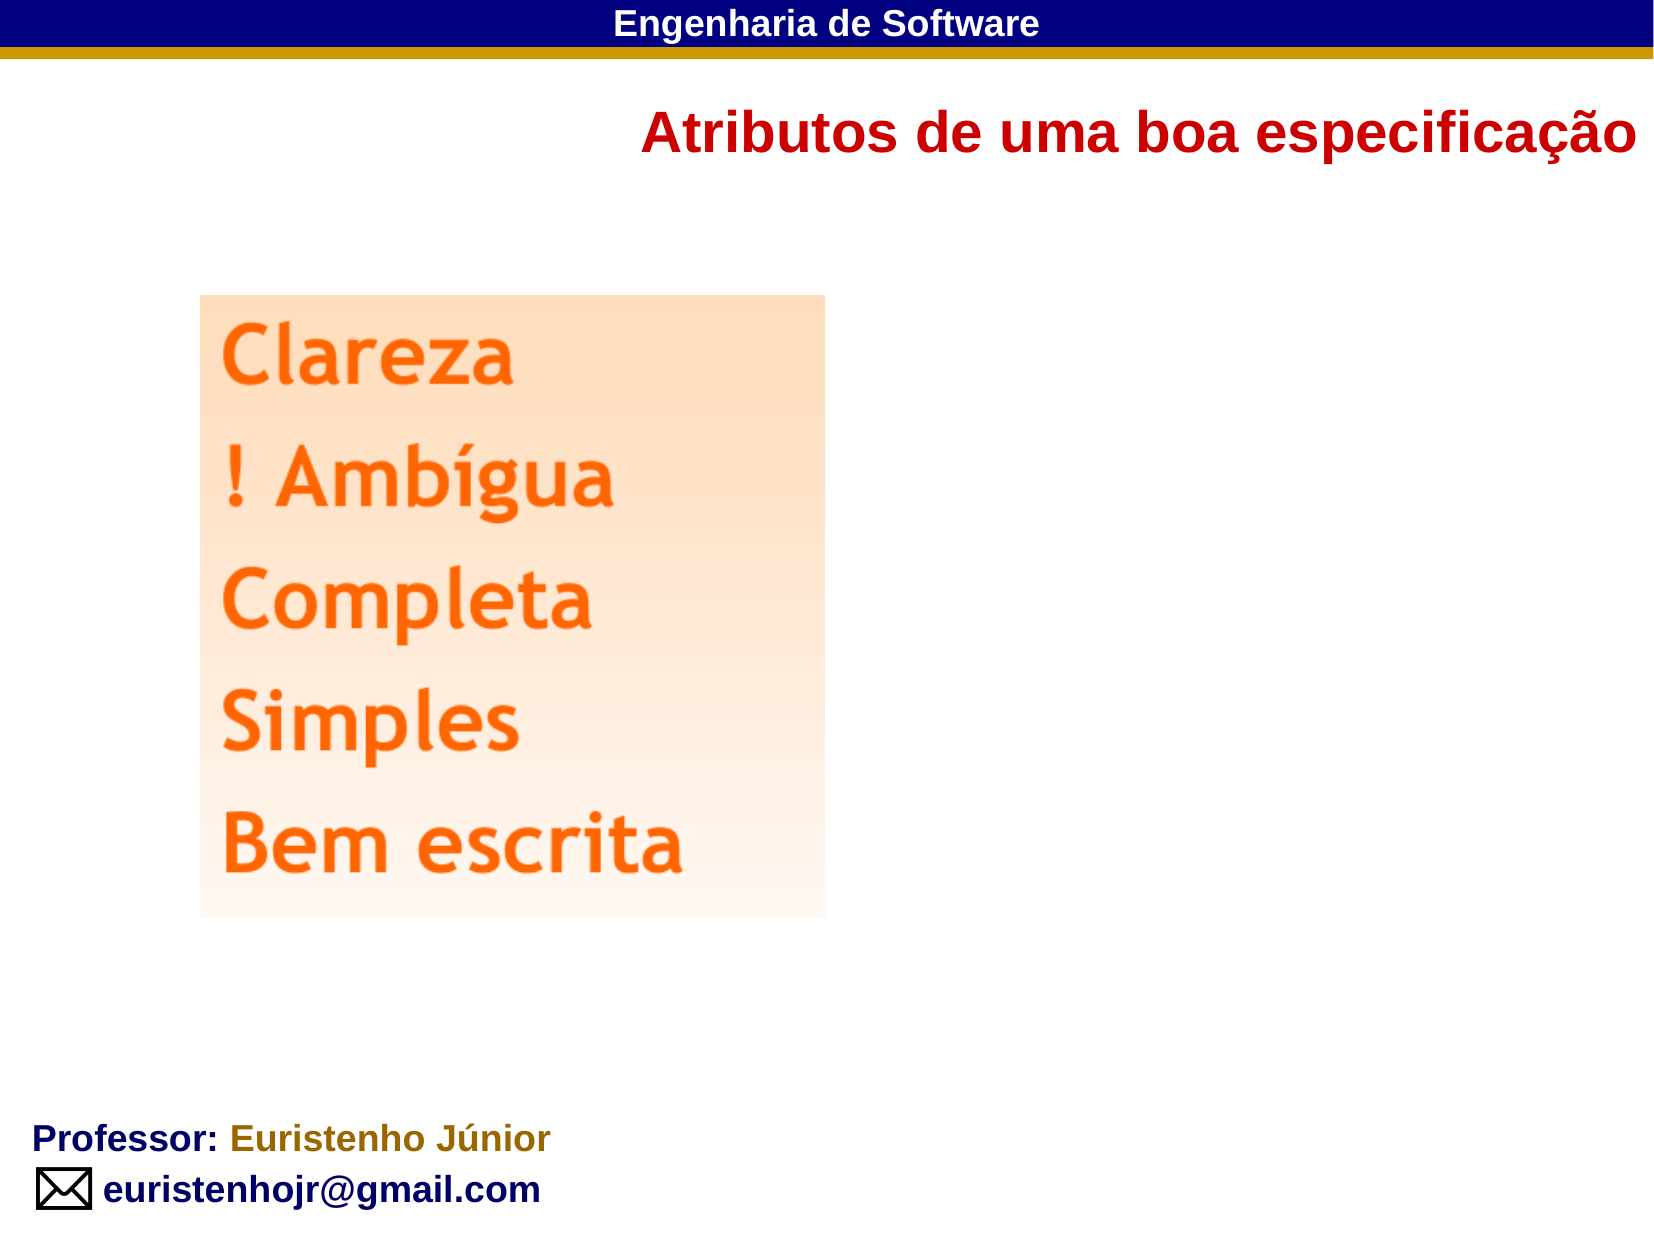

Engenharia de Software
Atributos de uma boa especificação
Professor: Euristenho Júnior
euristenhojr@gmail.com